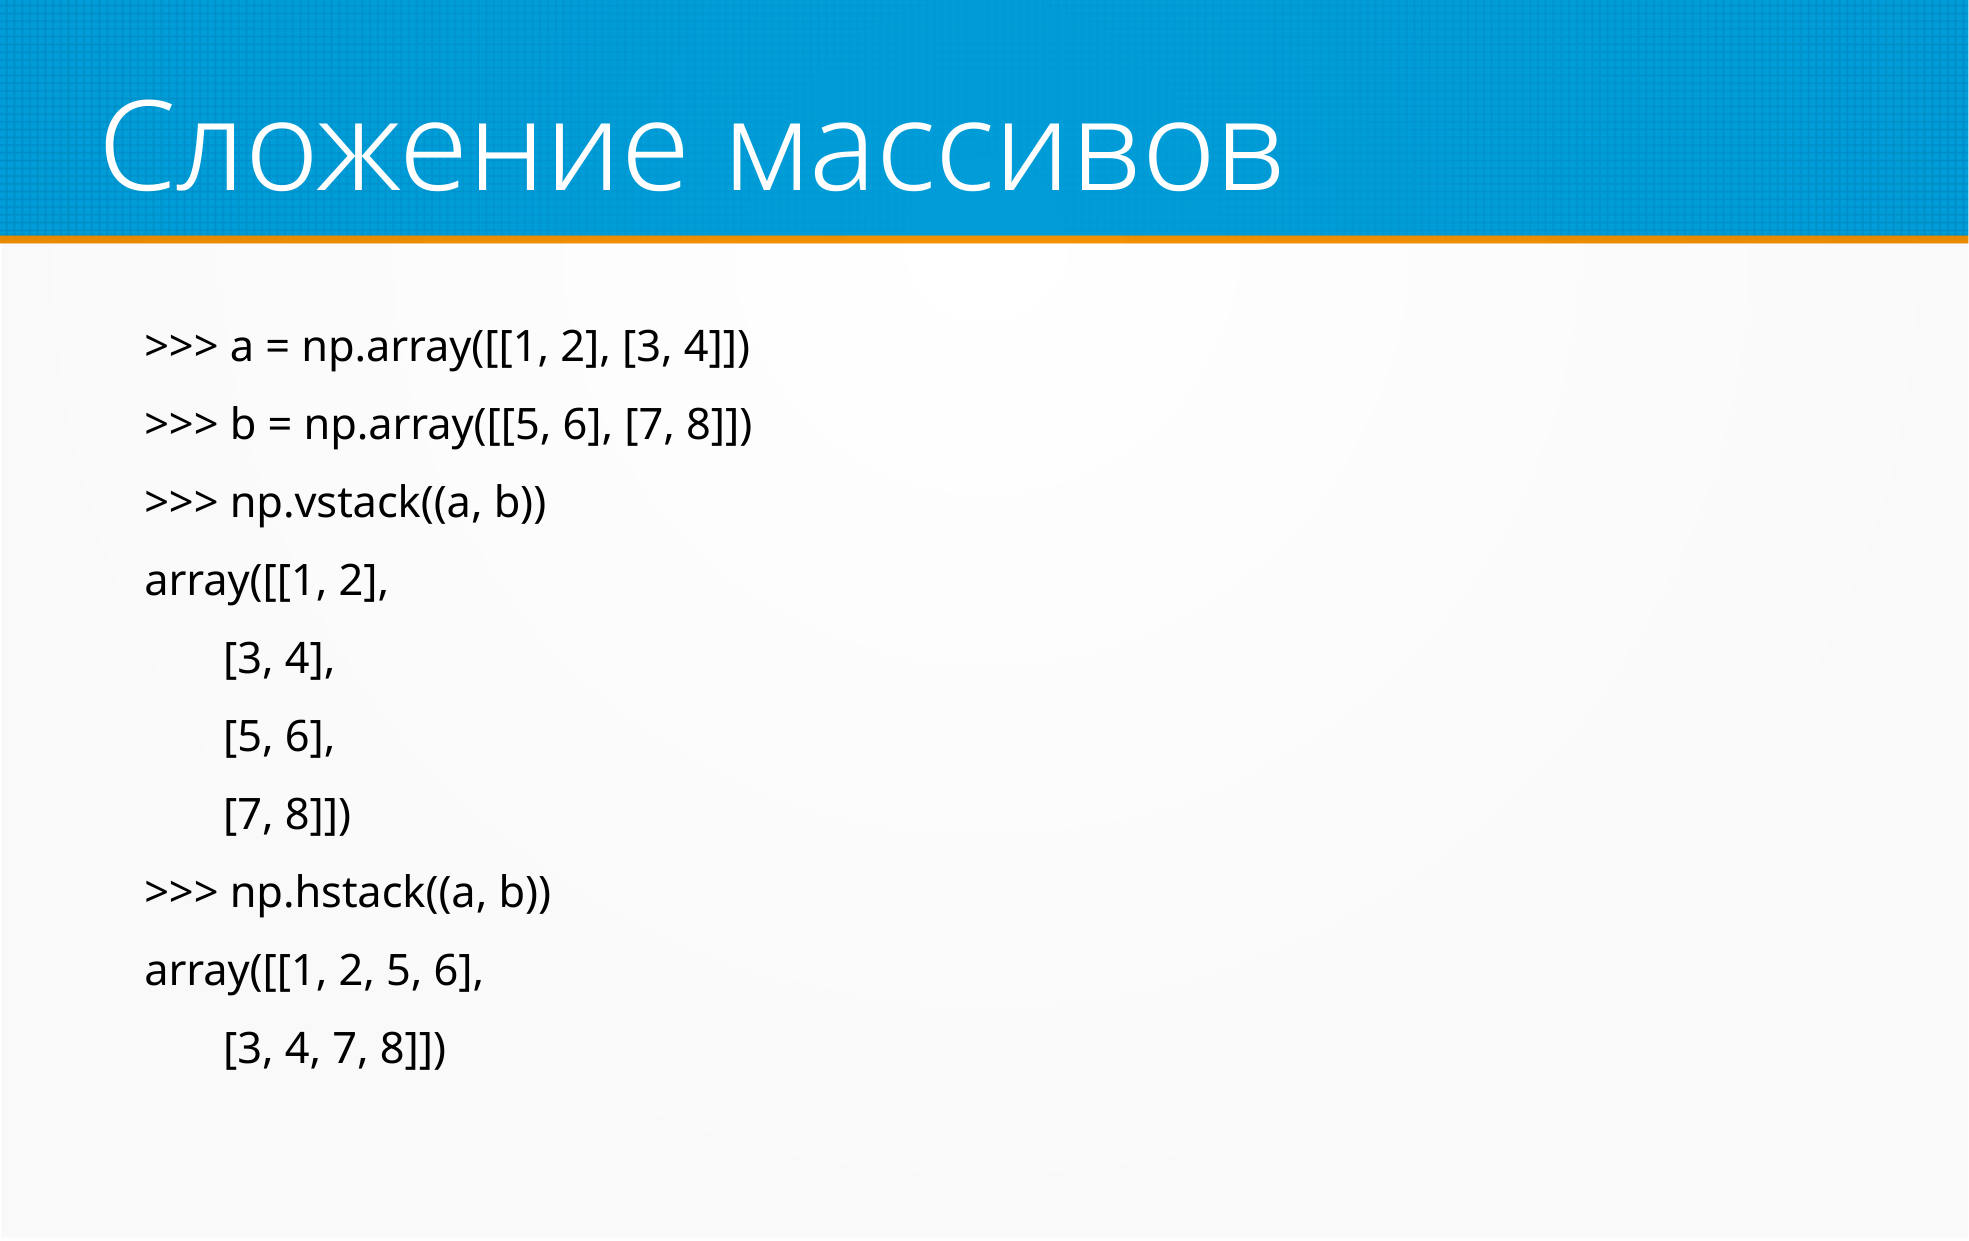

# Сложение массивов
>>> a = np.array([[1, 2], [3, 4]])
>>> b = np.array([[5, 6], [7, 8]])
>>> np.vstack((a, b))
array([[1, 2],
 [3, 4],
 [5, 6],
 [7, 8]])
>>> np.hstack((a, b))
array([[1, 2, 5, 6],
 [3, 4, 7, 8]])